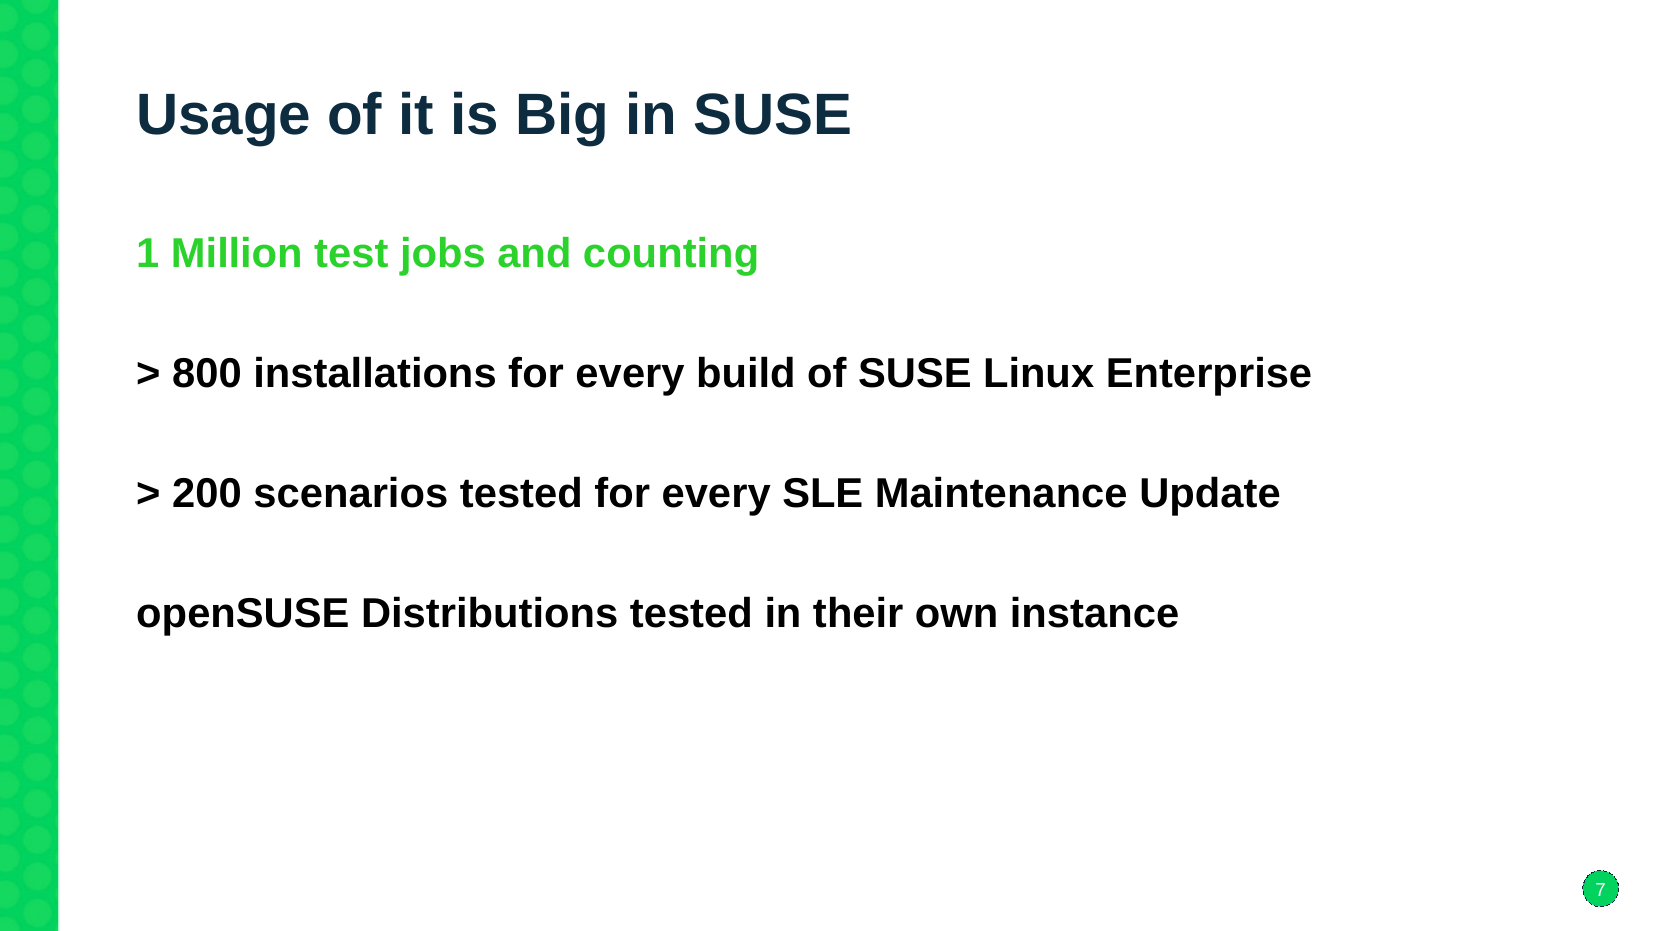

# Usage of it is Big in SUSE
1 Million test jobs and counting
> 800 installations for every build of SUSE Linux Enterprise
> 200 scenarios tested for every SLE Maintenance Update
openSUSE Distributions tested in their own instance
7